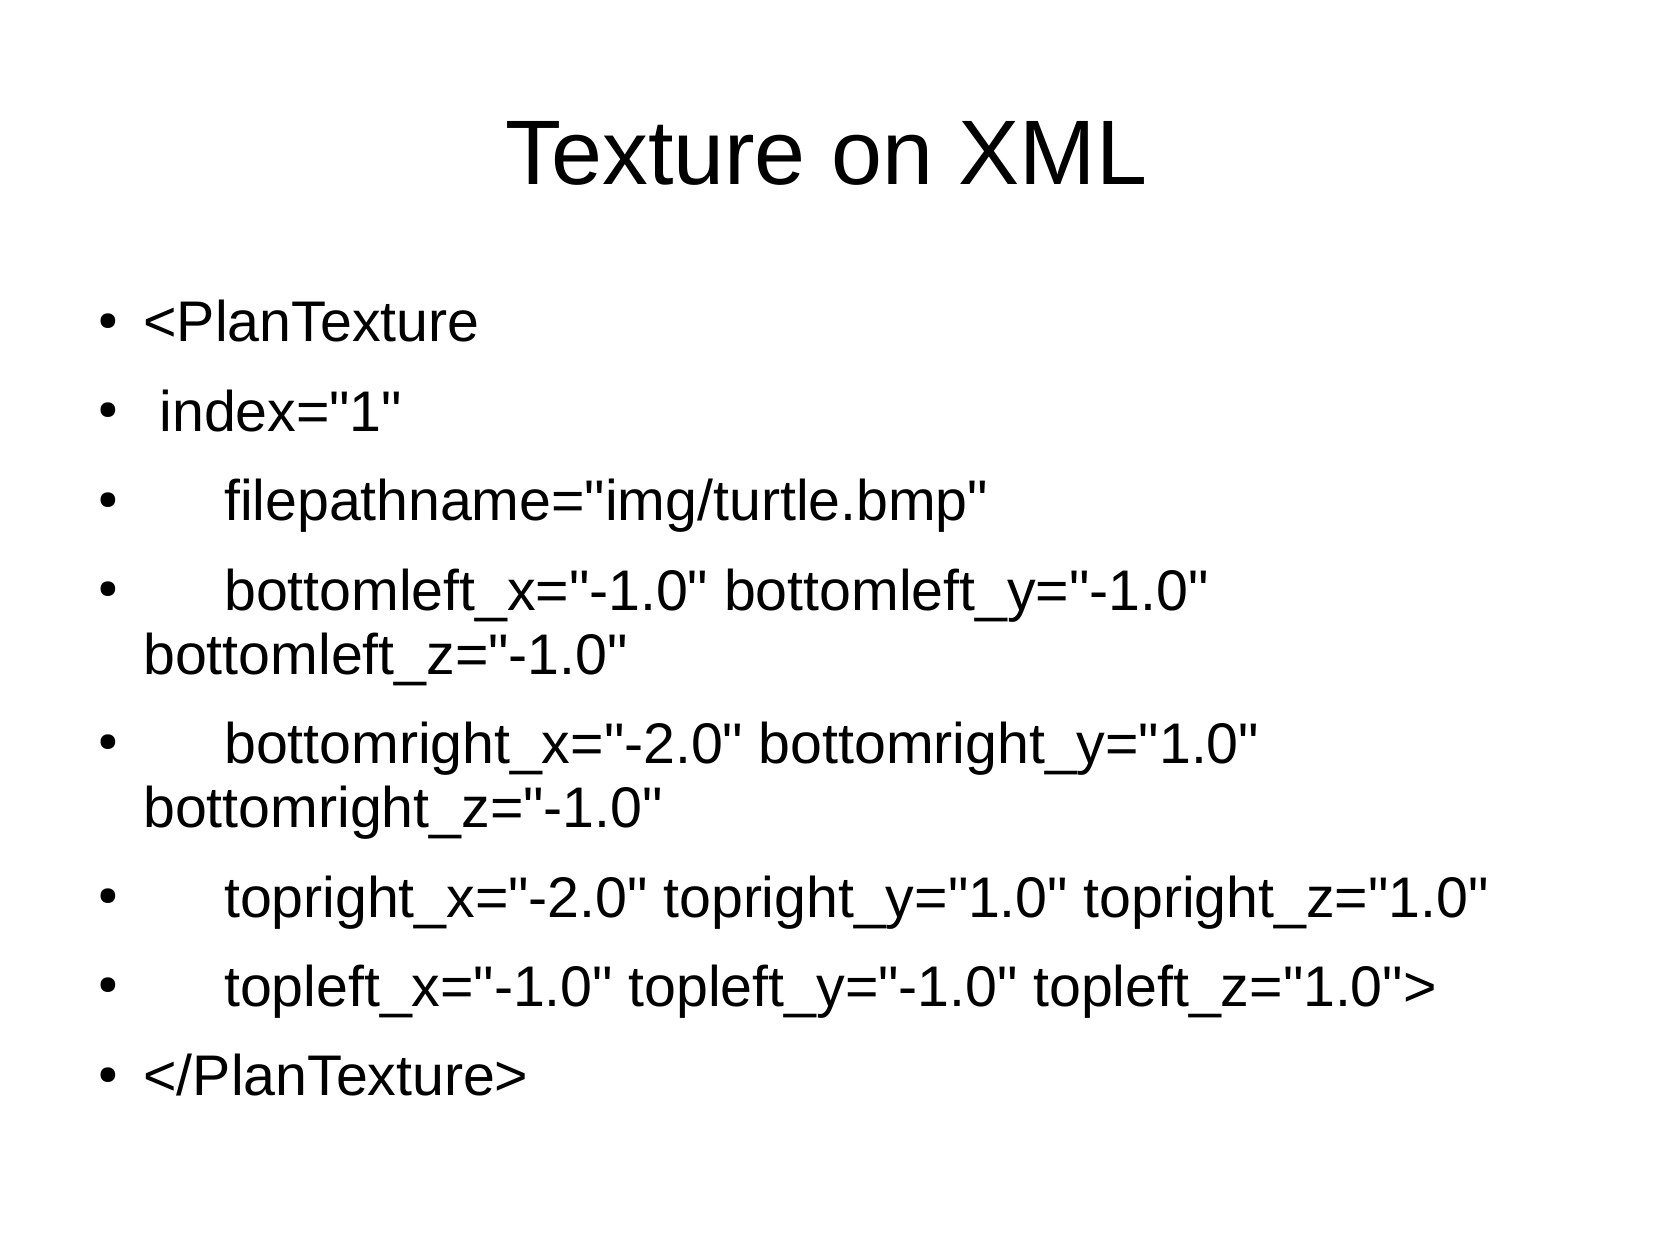

# Texture on XML
<PlanTexture
 index="1"
 	 filepathname="img/turtle.bmp"
 	 bottomleft_x="-1.0" bottomleft_y="-1.0" bottomleft_z="-1.0"
 	 bottomright_x="-2.0" bottomright_y="1.0" bottomright_z="-1.0"
 	 topright_x="-2.0" topright_y="1.0" topright_z="1.0"
 	 topleft_x="-1.0" topleft_y="-1.0" topleft_z="1.0">
</PlanTexture>